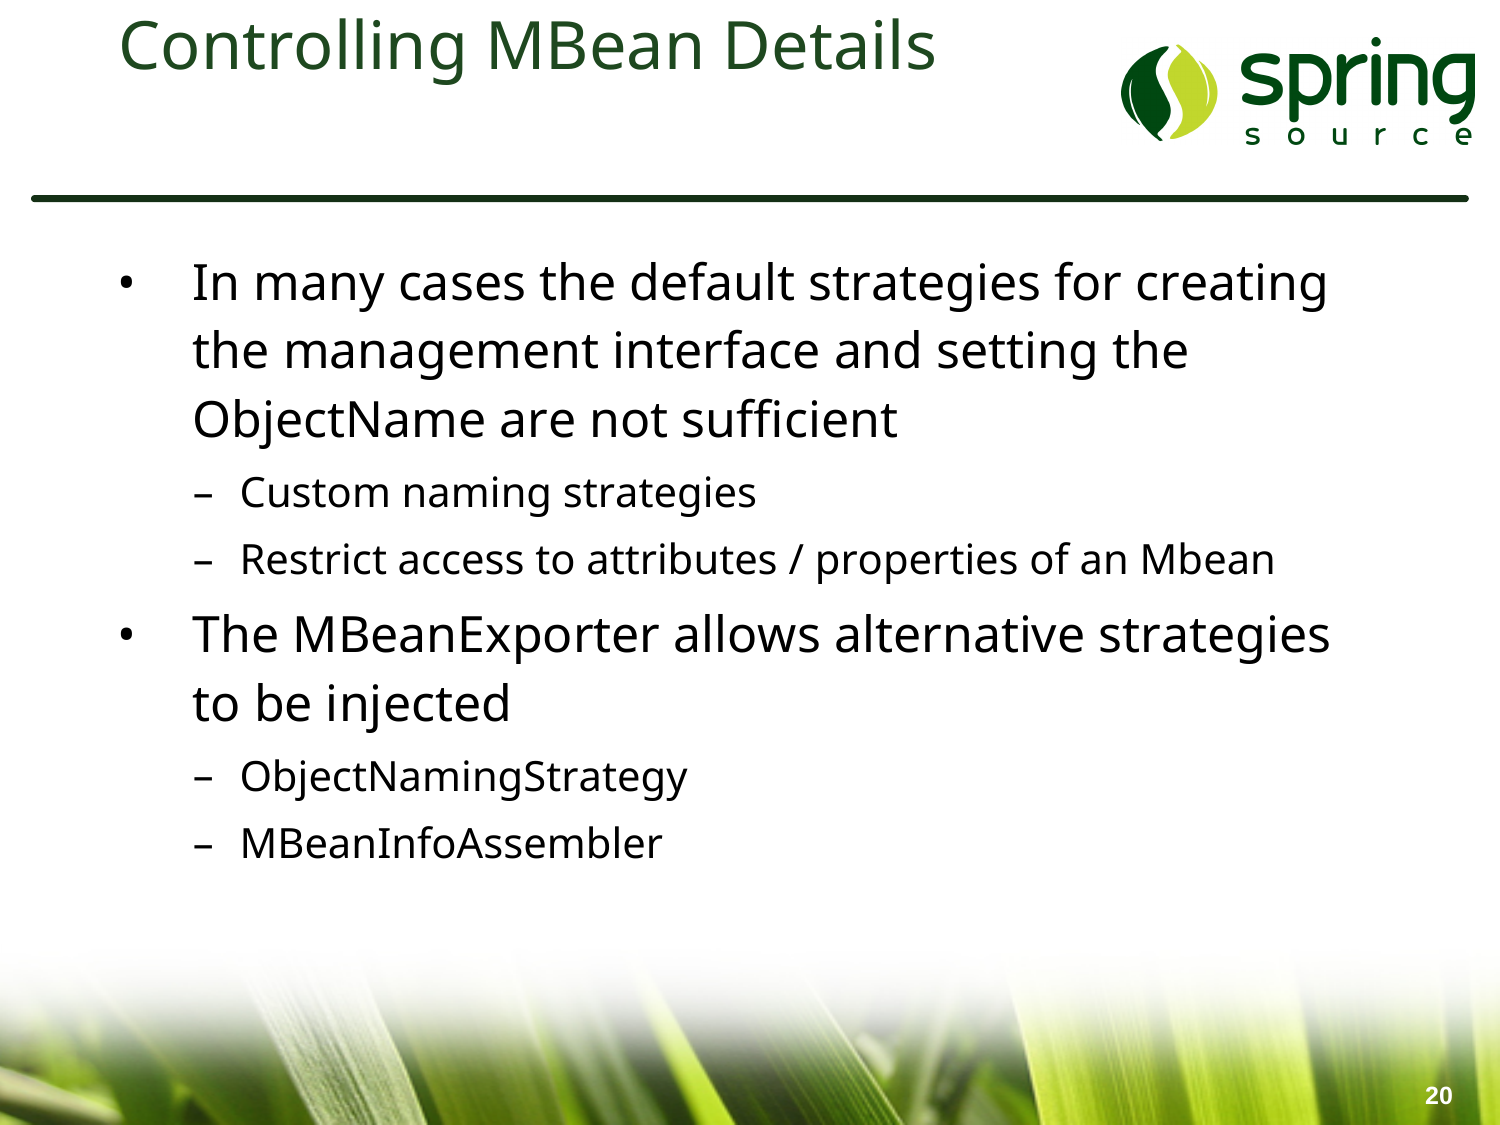

Controlling MBean Details
# In many cases the default strategies for creating the management interface and setting the ObjectName are not sufficient
Custom naming strategies
Restrict access to attributes / properties of an Mbean
The MBeanExporter allows alternative strategies to be injected
ObjectNamingStrategy
MBeanInfoAssembler